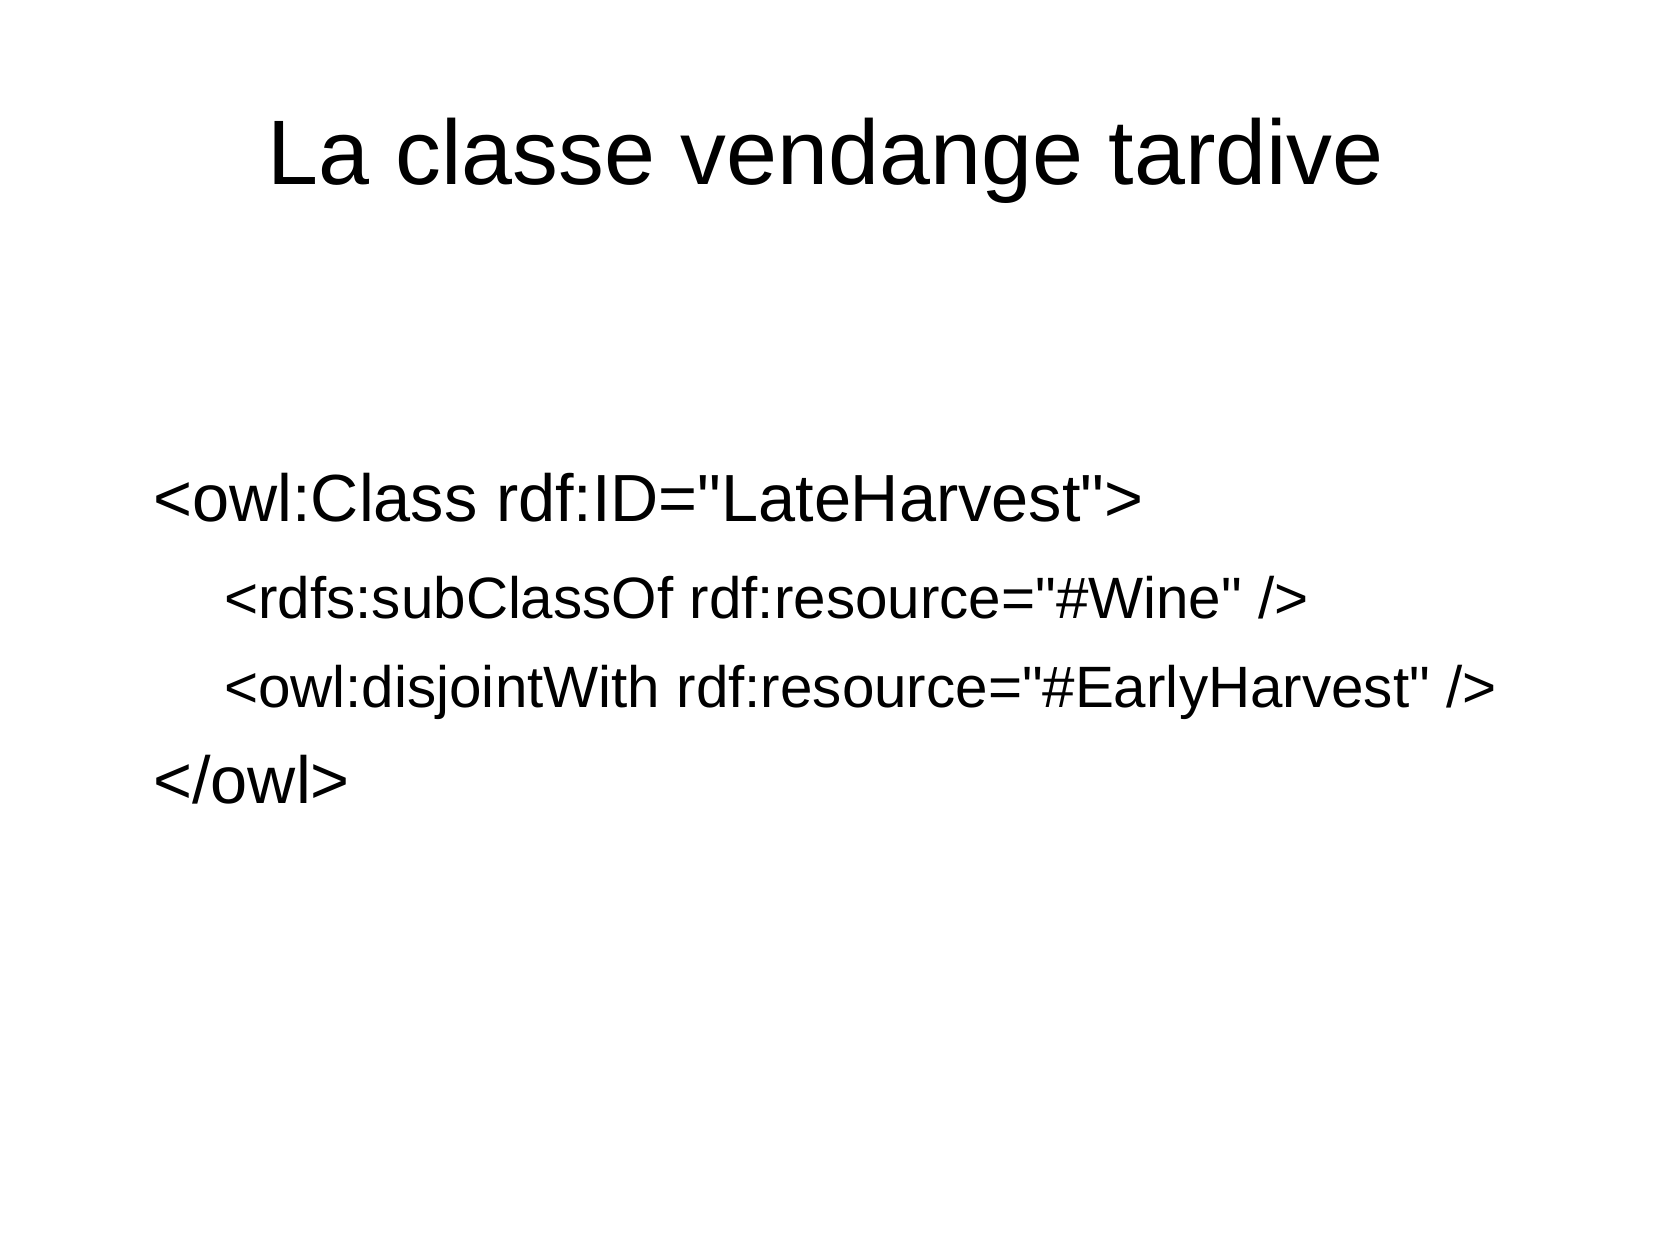

# La classe vendange tardive
<owl:Class rdf:ID="LateHarvest">
<rdfs:subClassOf rdf:resource="#Wine" />
<owl:disjointWith rdf:resource="#EarlyHarvest" />
</owl>